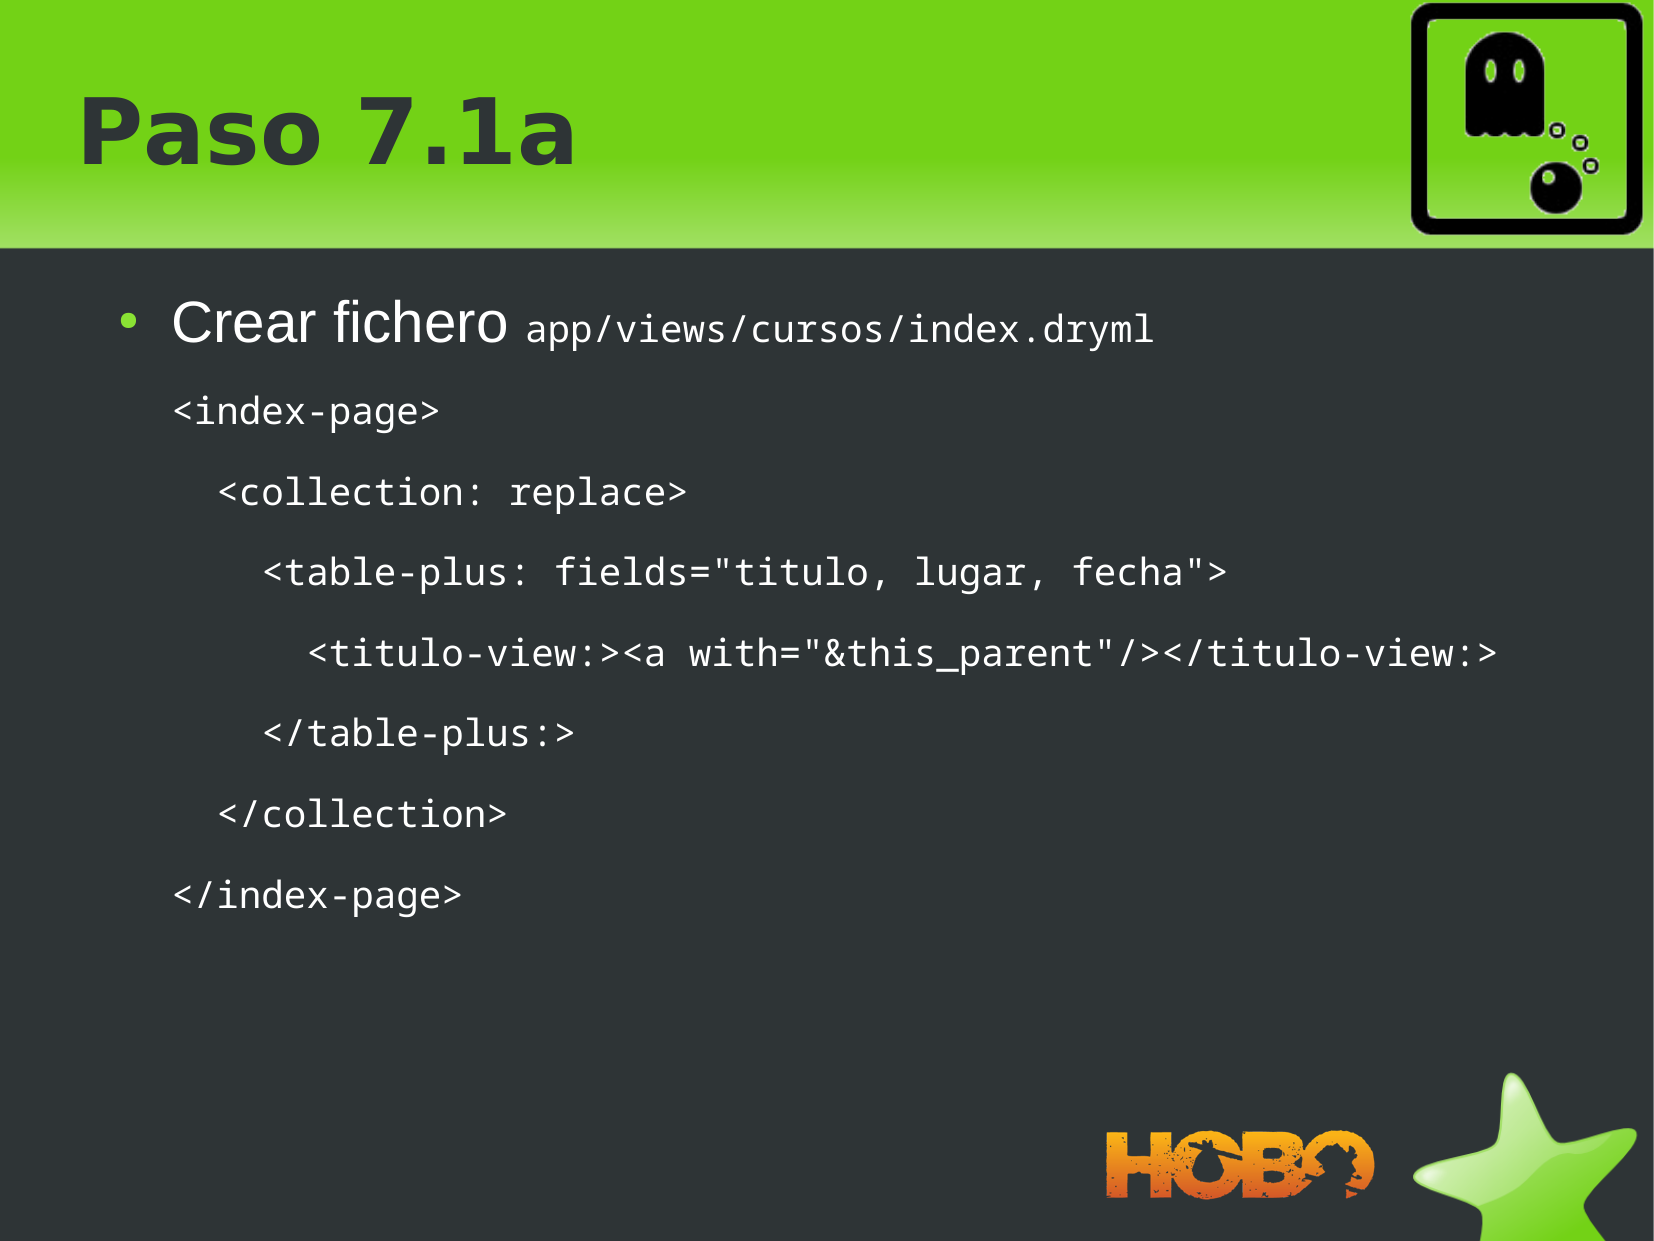

# Paso 7.1a
Crear fichero app/views/cursos/index.dryml
<index-page>
 <collection: replace>
 <table-plus: fields="titulo, lugar, fecha">
 <titulo-view:><a with="&this_parent"/></titulo-view:>
 </table-plus:>
 </collection>
</index-page>